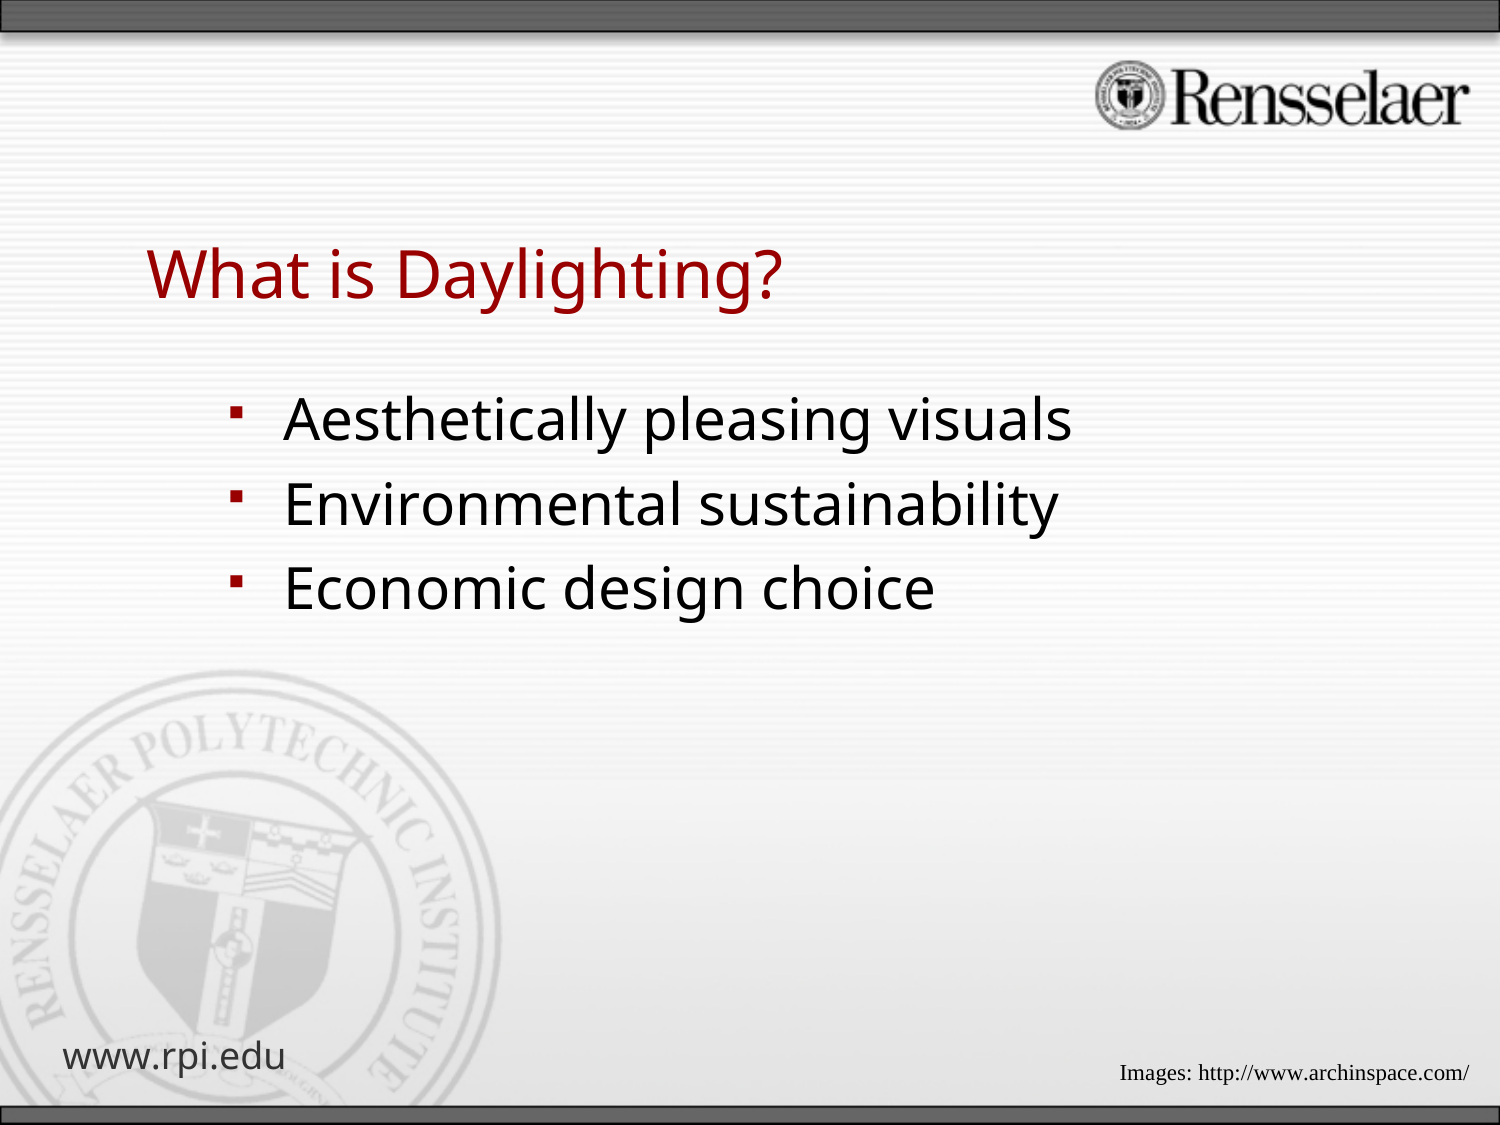

# What is Daylighting?
Aesthetically pleasing visuals
Environmental sustainability
Economic design choice
Images: http://www.archinspace.com/